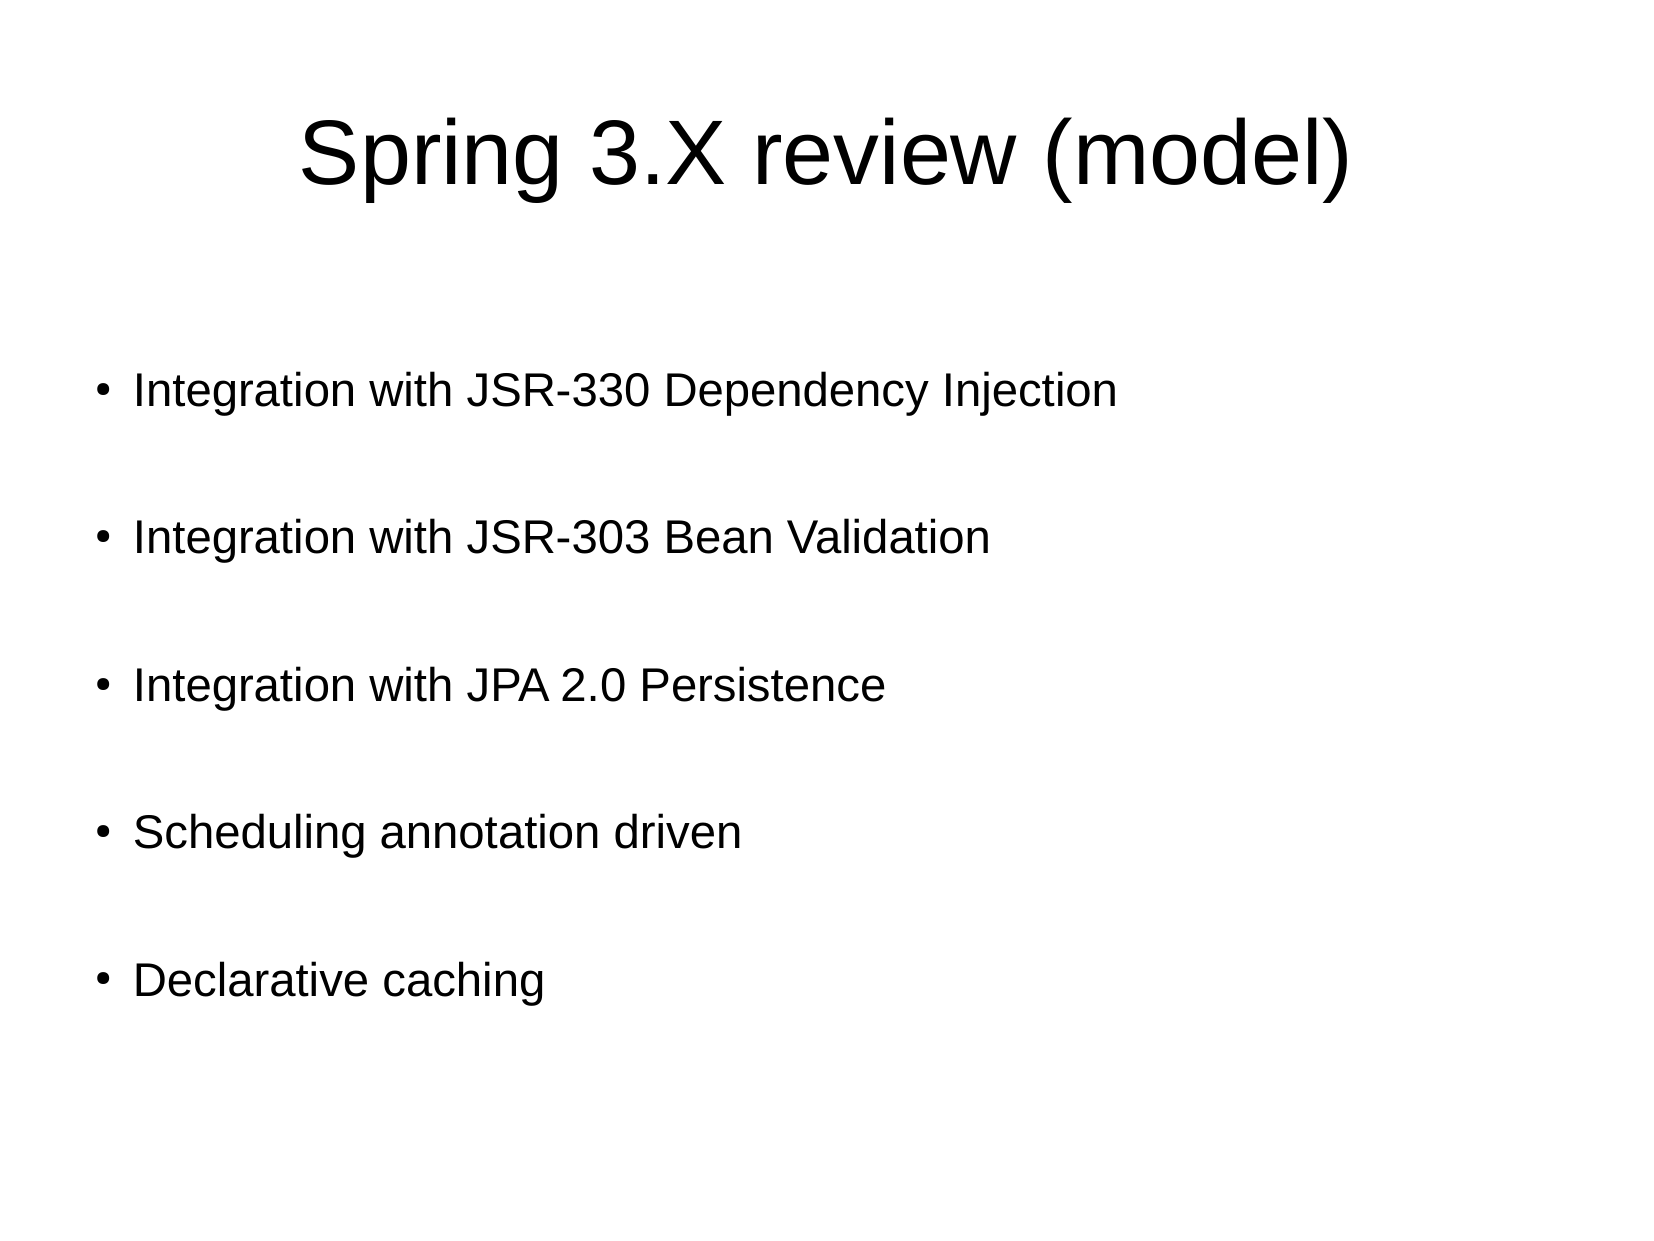

# Spring 3.X review (model)
Integration with JSR-330 Dependency Injection
Integration with JSR-303 Bean Validation
Integration with JPA 2.0 Persistence
Scheduling annotation driven
Declarative caching